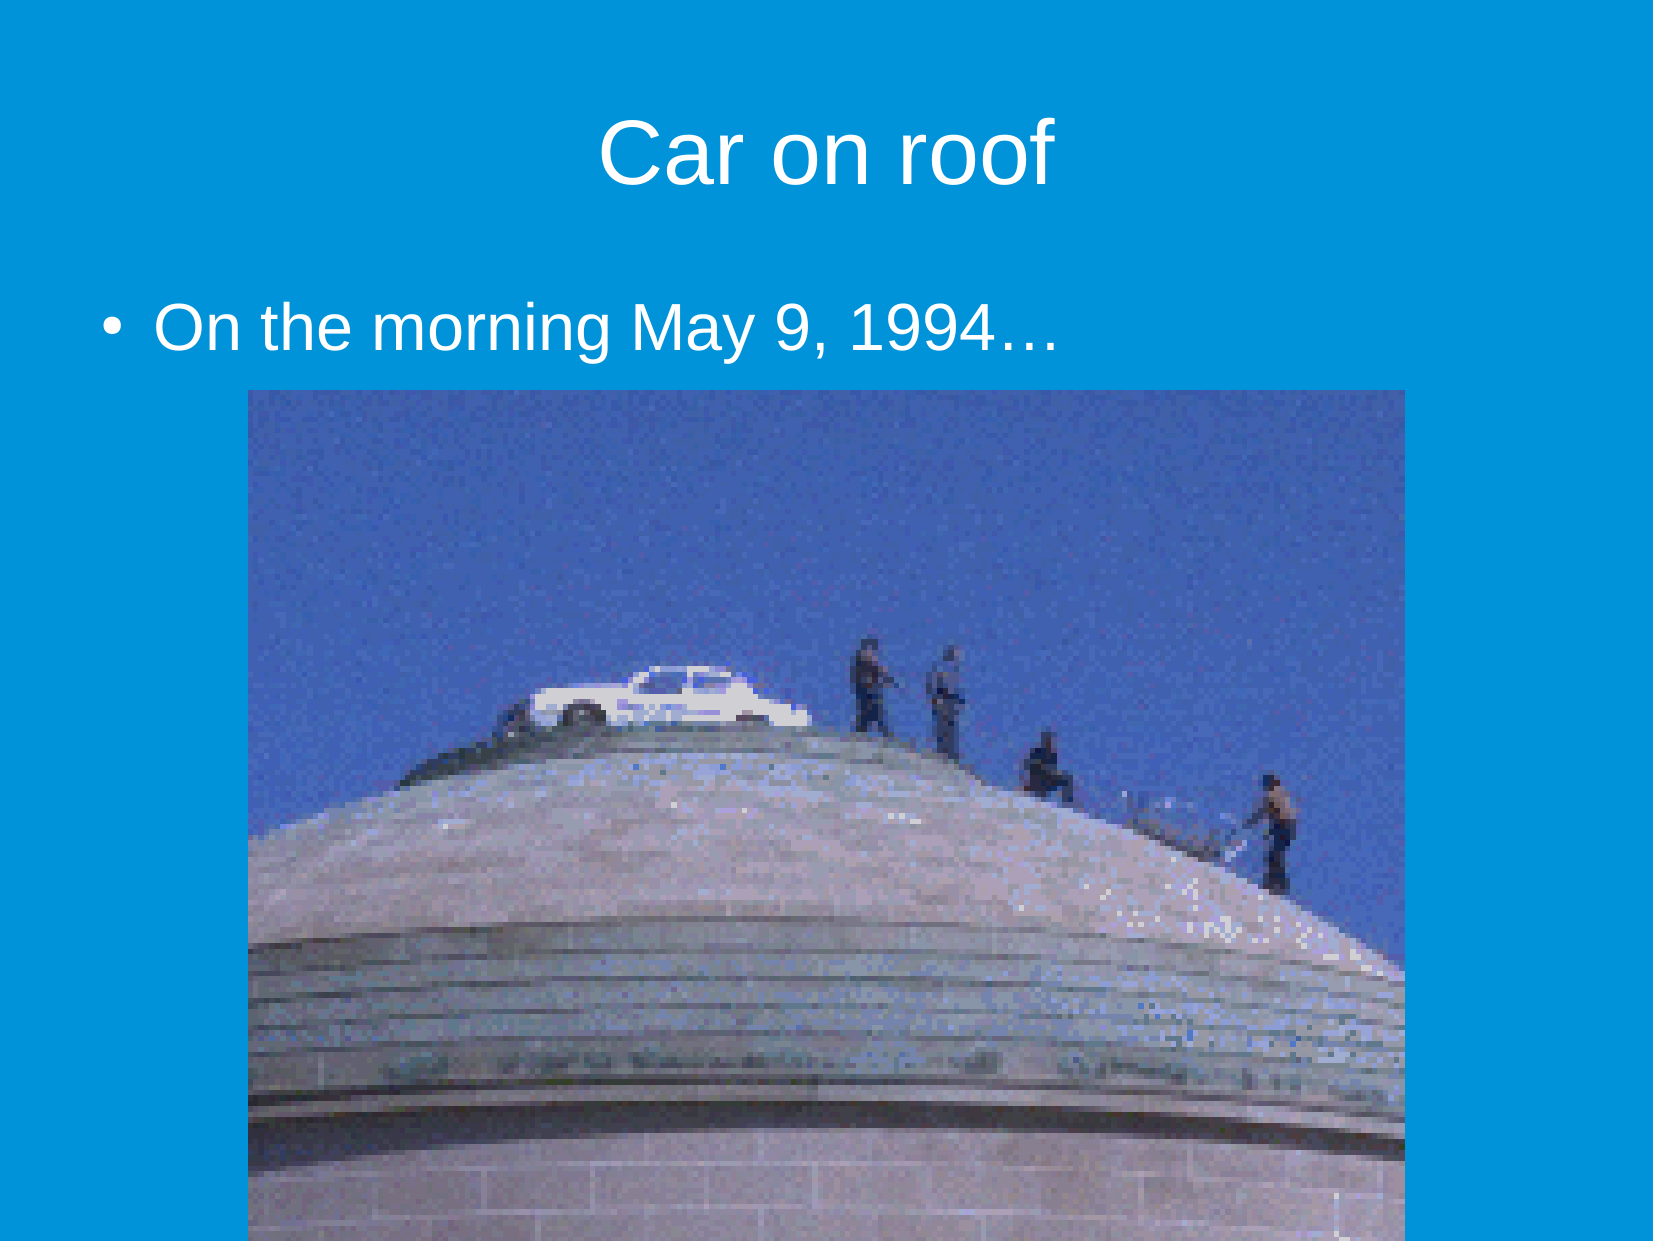

# Car on roof
On the morning May 9, 1994…